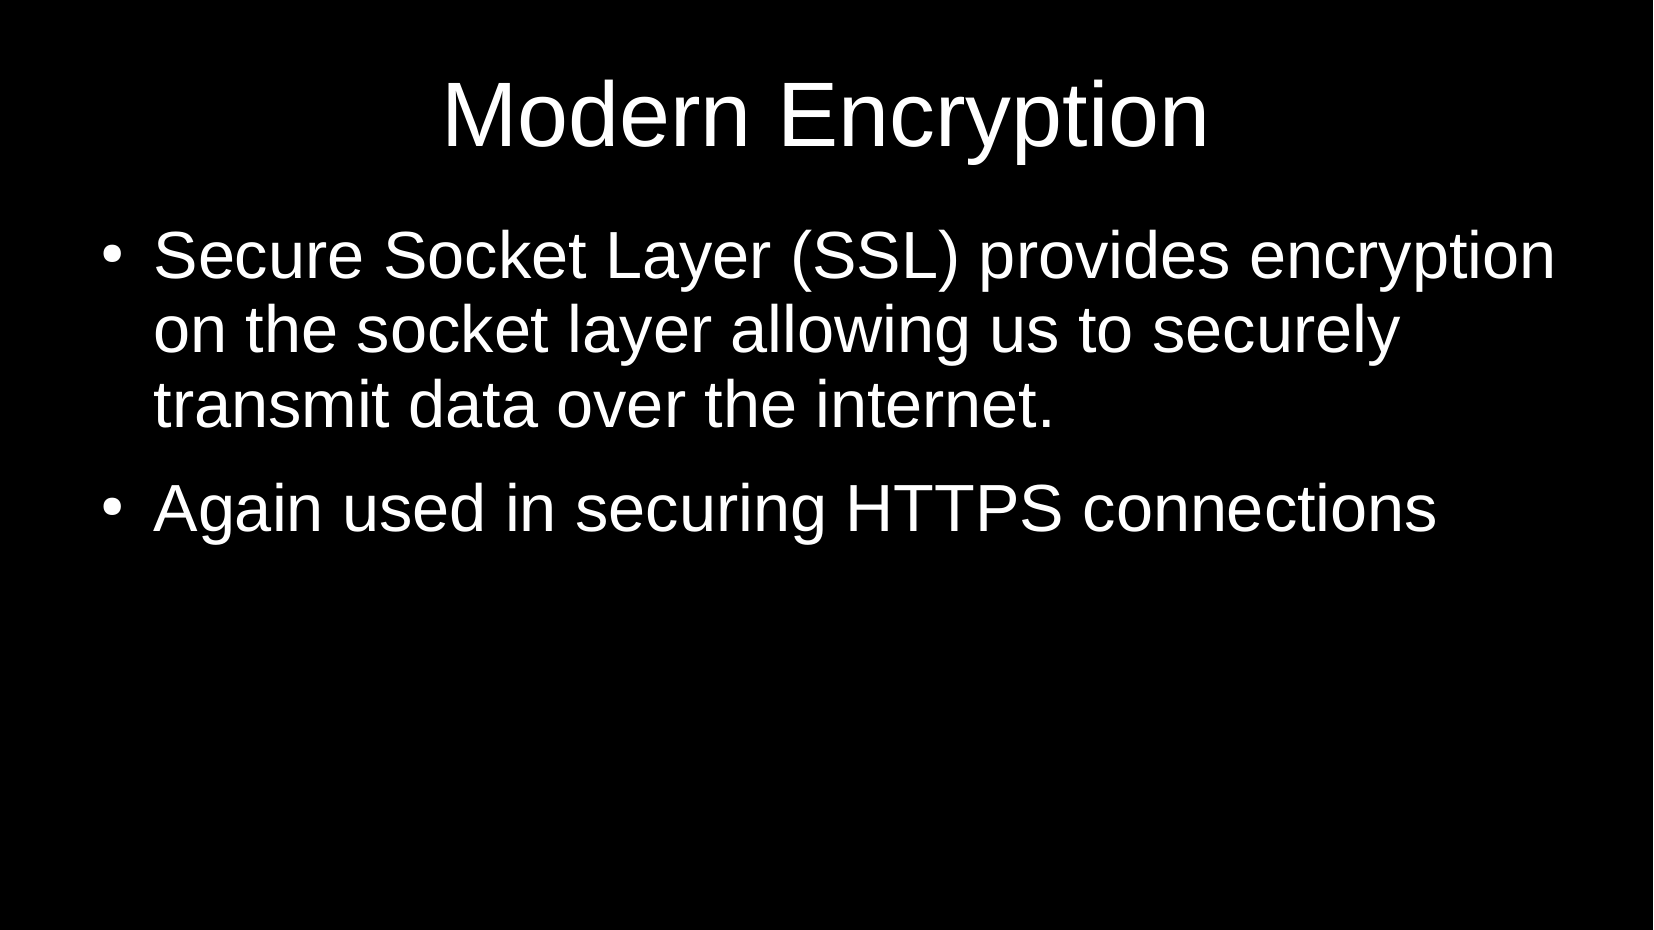

# Modern Encryption
Secure Socket Layer (SSL) provides encryption on the socket layer allowing us to securely transmit data over the internet.
Again used in securing HTTPS connections